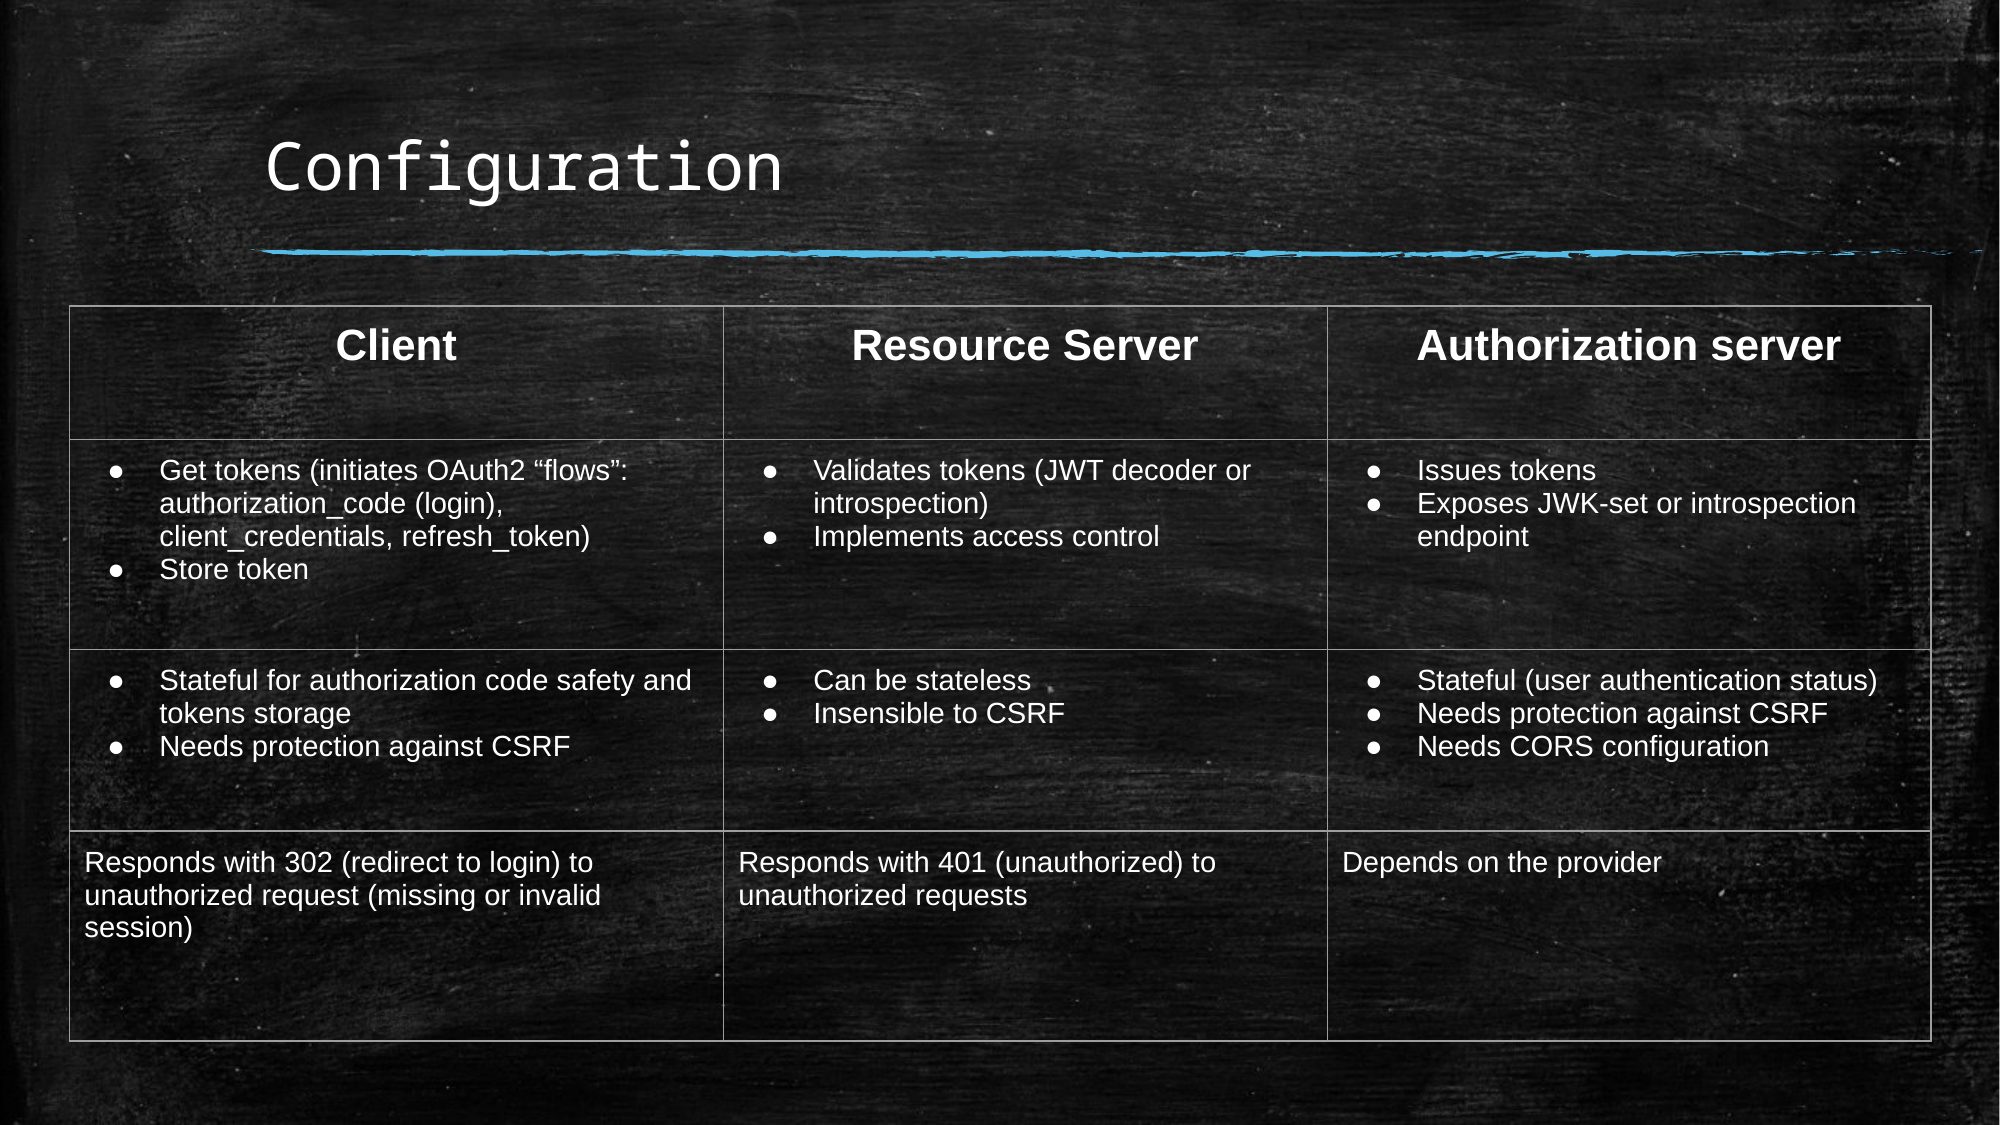

# Configuration
| Client | Resource Server | Authorization server |
| --- | --- | --- |
| Get tokens (initiates OAuth2 “flows”: authorization\_code (login), client\_credentials, refresh\_token) Store token | Validates tokens (JWT decoder or introspection) Implements access control | Issues tokens Exposes JWK-set or introspection endpoint |
| Stateful for authorization code safety and tokens storage Needs protection against CSRF | Can be stateless Insensible to CSRF | Stateful (user authentication status) Needs protection against CSRF Needs CORS configuration |
| Responds with 302 (redirect to login) to unauthorized request (missing or invalid session) | Responds with 401 (unauthorized) to unauthorized requests | Depends on the provider |